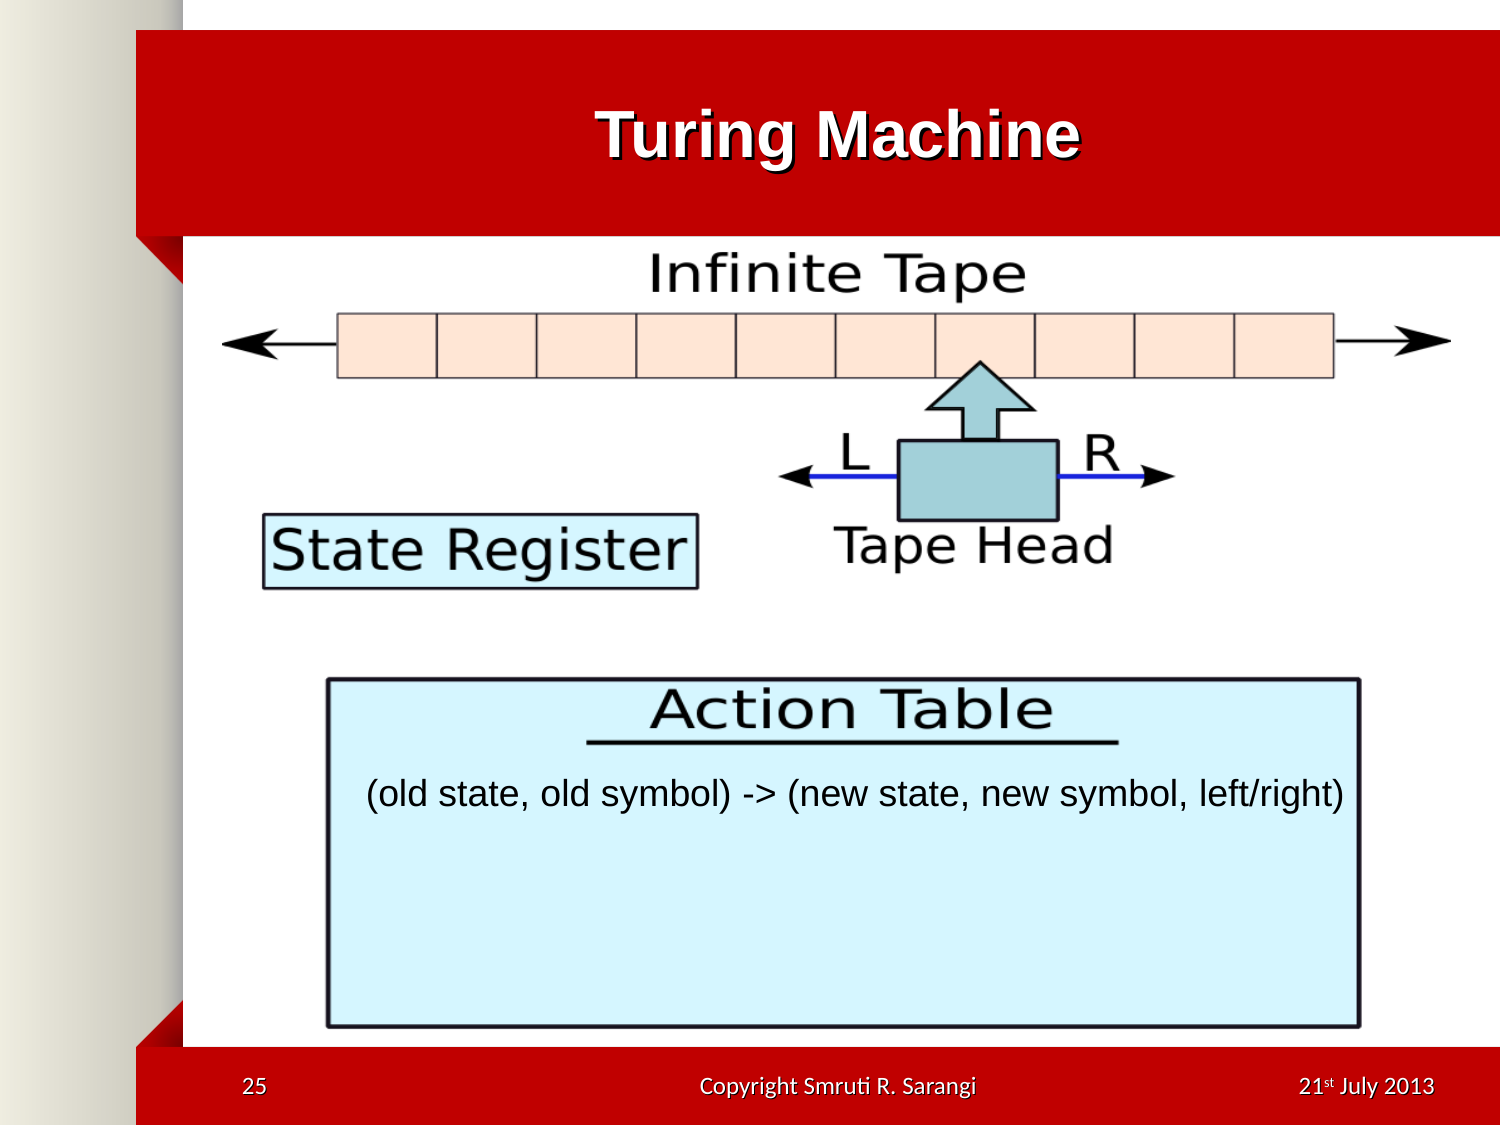

# Turing Machine
(old state, old symbol) -> (new state, new symbol, left/right)
25
Your date here